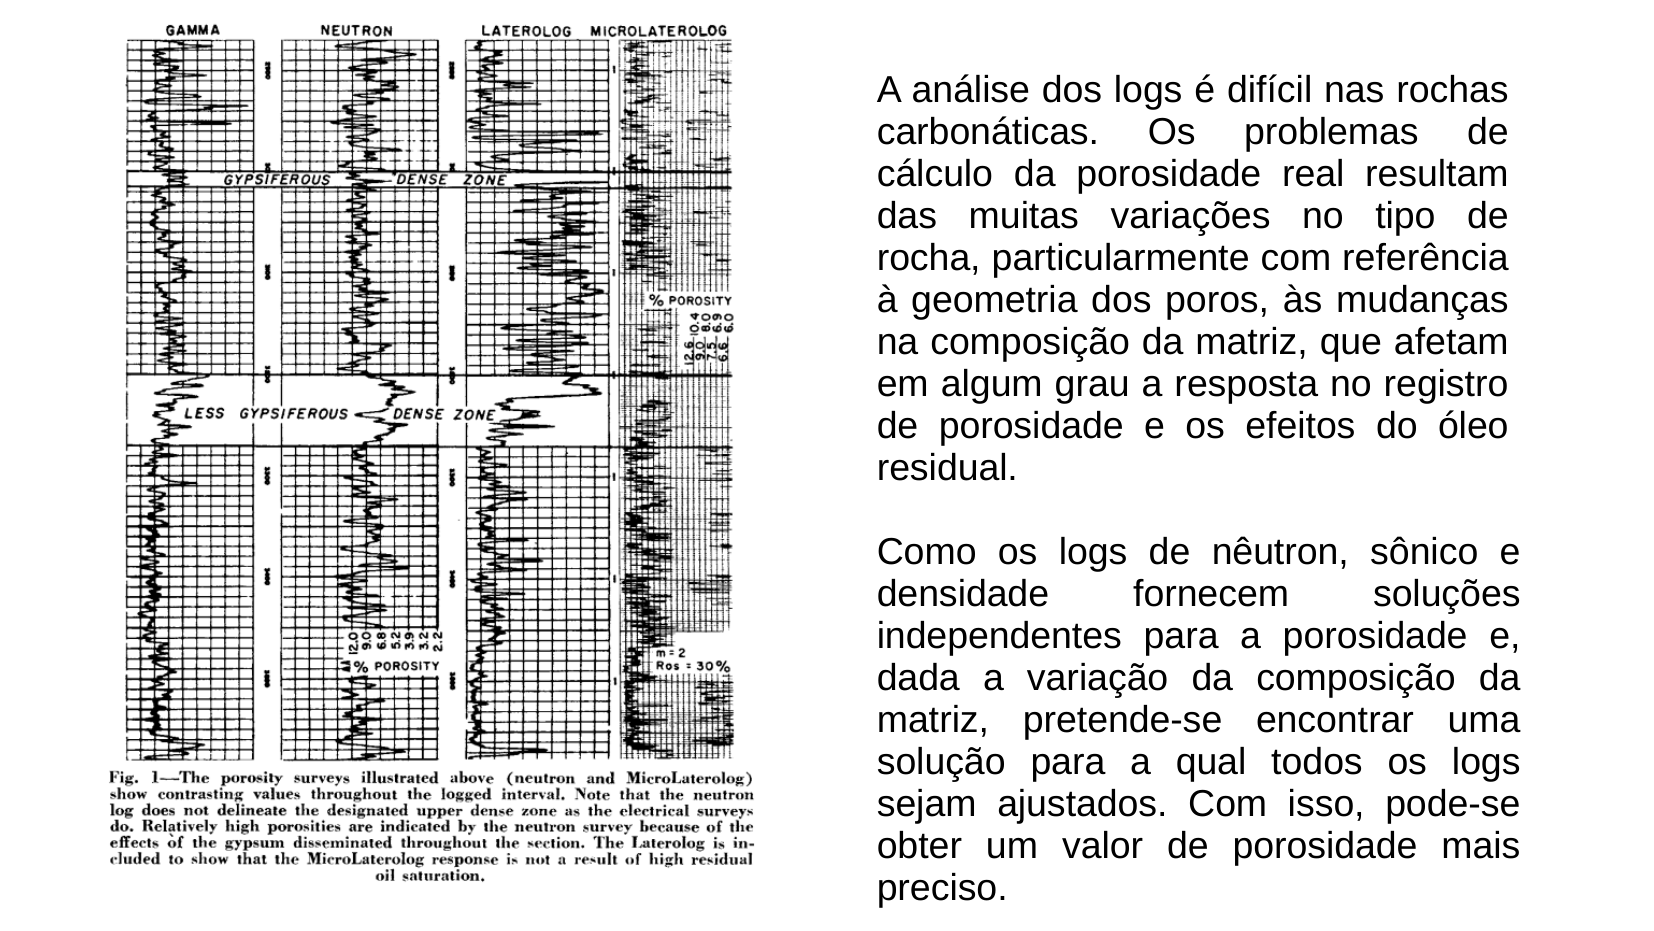

A análise dos logs é difícil nas rochas carbonáticas. Os problemas de cálculo da porosidade real resultam das muitas variações no tipo de rocha, particularmente com referência à geometria dos poros, às mudanças na composição da matriz, que afetam em algum grau a resposta no registro de porosidade e os efeitos do óleo residual.
Como os logs de nêutron, sônico e densidade fornecem soluções independentes para a porosidade e, dada a variação da composição da matriz, pretende-se encontrar uma solução para a qual todos os logs sejam ajustados. Com isso, pode-se obter um valor de porosidade mais preciso.